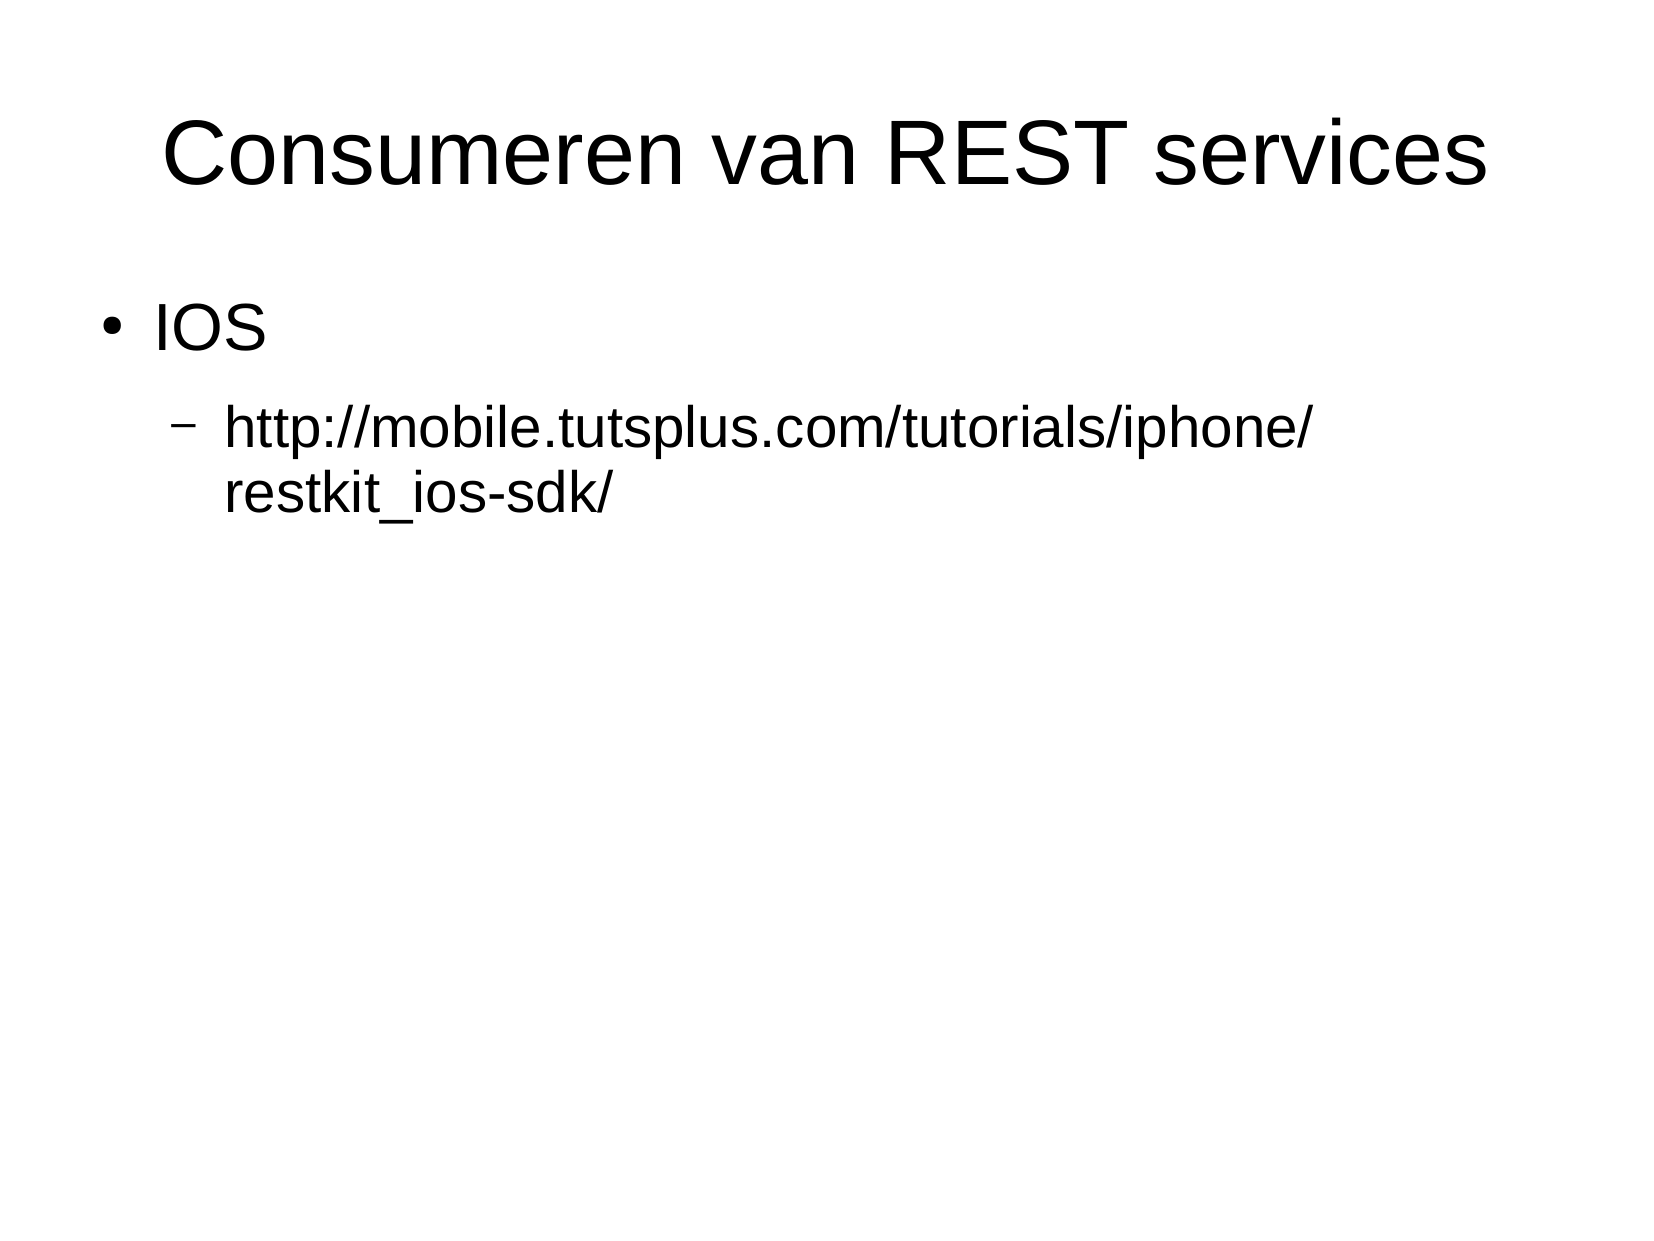

# Consumeren van REST services
IOS
http://mobile.tutsplus.com/tutorials/iphone/restkit_ios-sdk/